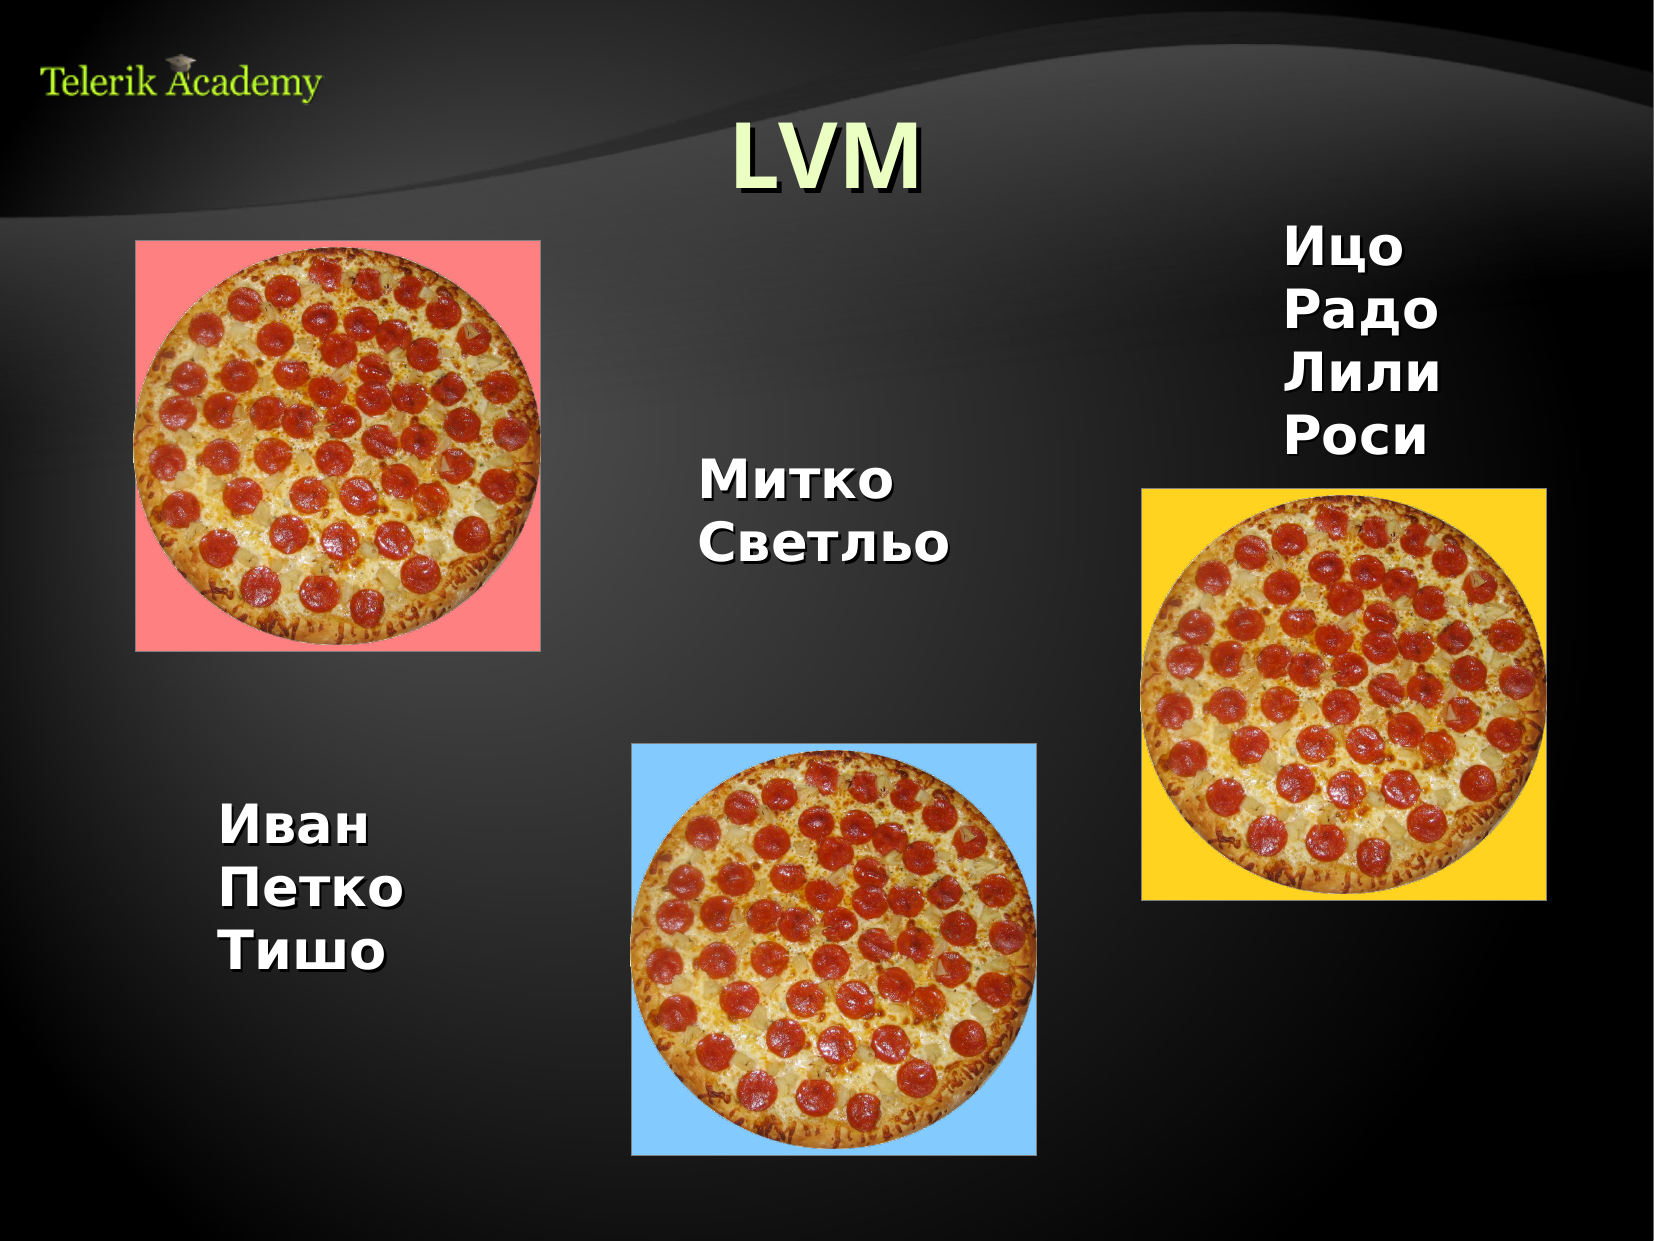

# LVM
Ицо
Радо
Лили
Роси
Митко
Светльо
Иван
Петко
Тишо